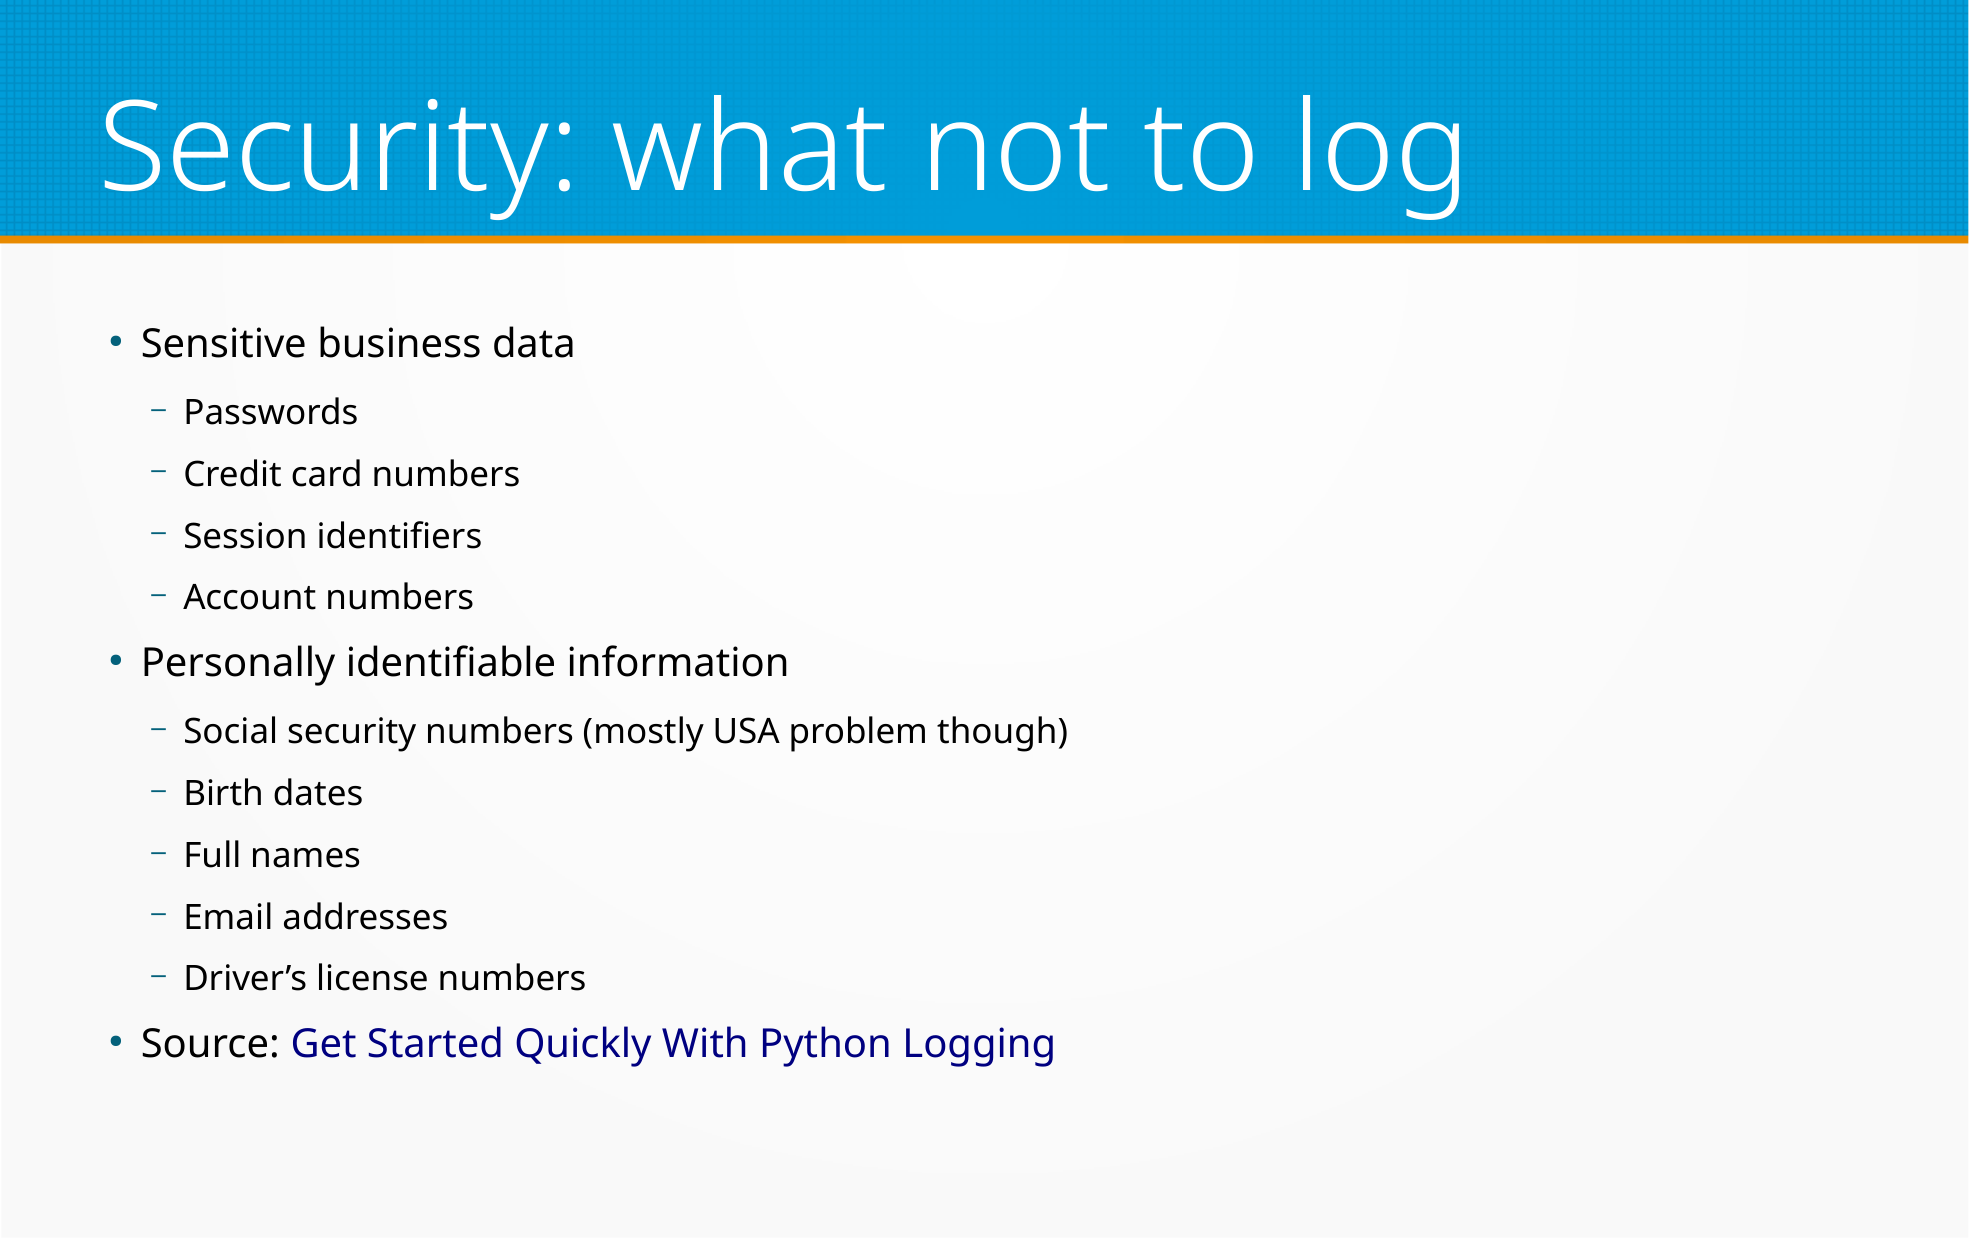

# Security: what not to log
Sensitive business data
Passwords
Credit card numbers
Session identifiers
Account numbers
Personally identifiable information
Social security numbers (mostly USA problem though)
Birth dates
Full names
Email addresses
Driver’s license numbers
Source: Get Started Quickly With Python Logging